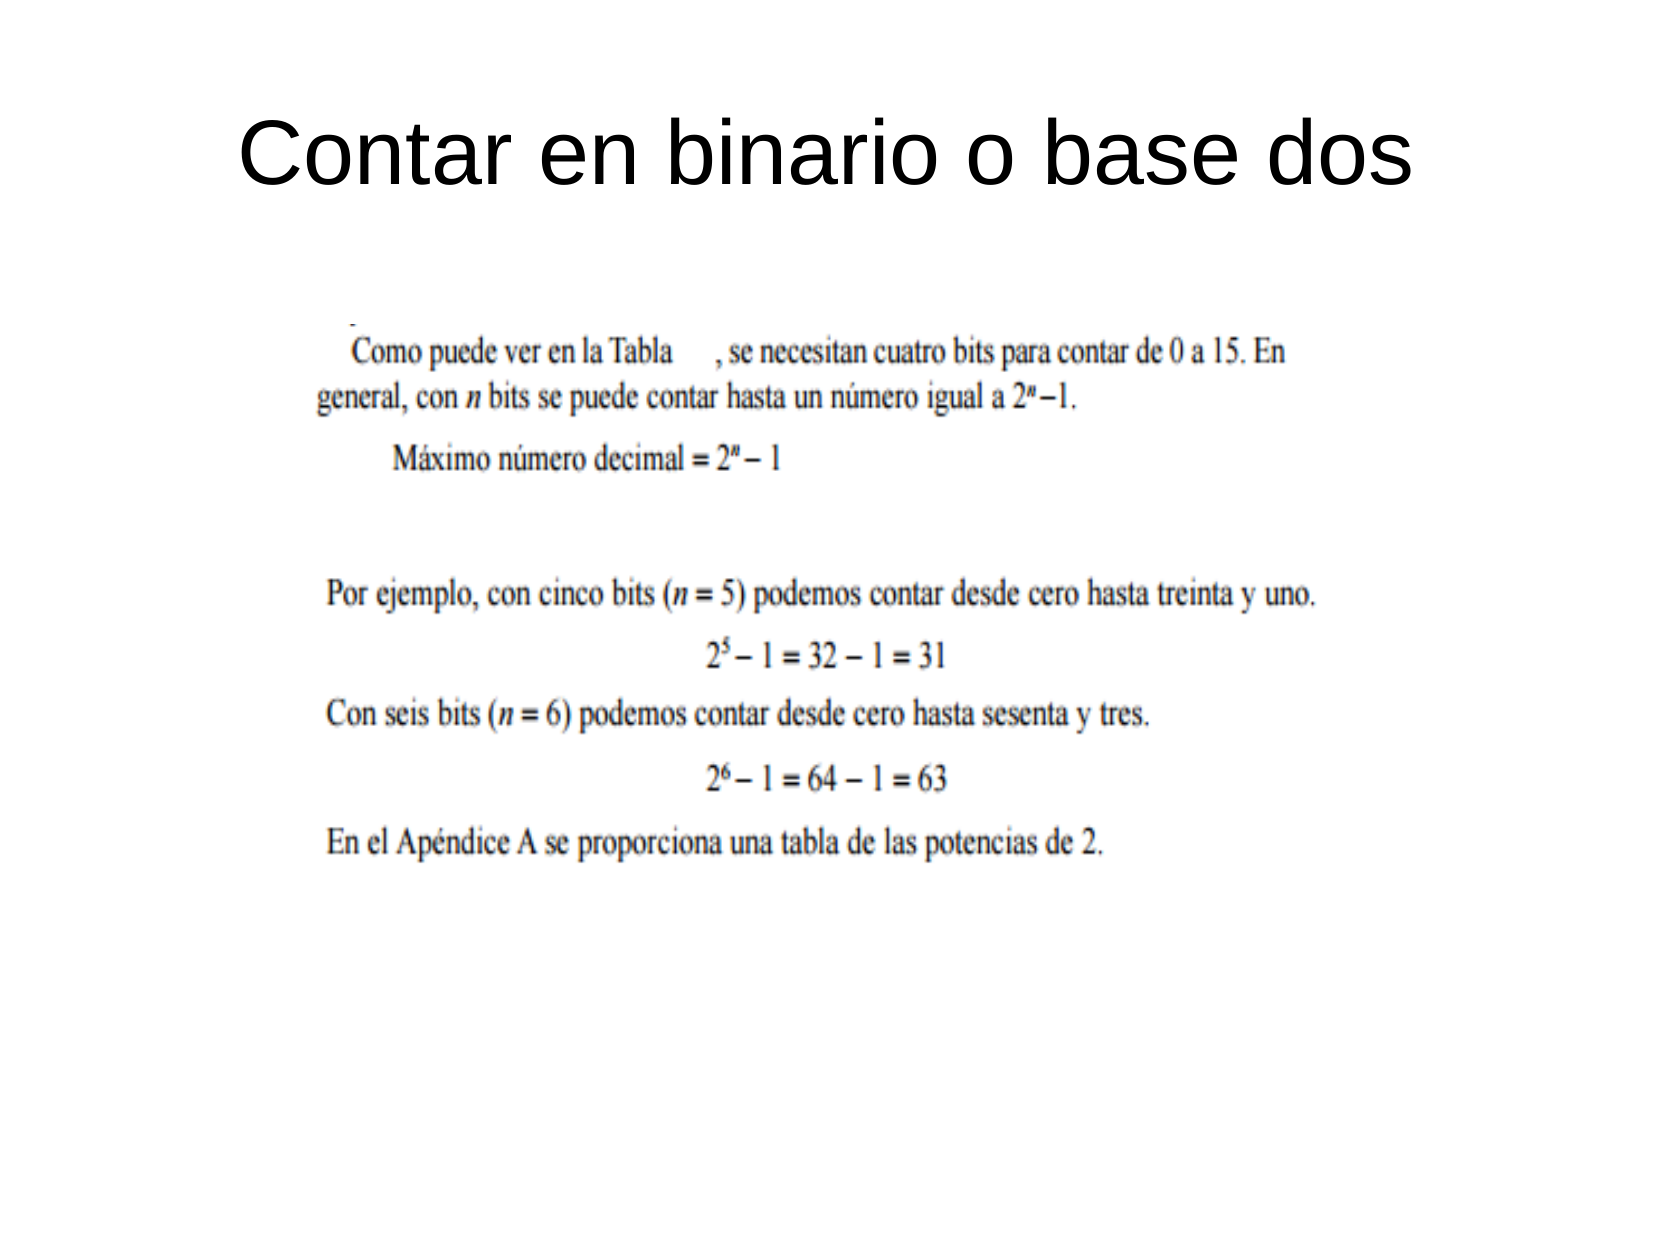

# Contar en binario o base dos